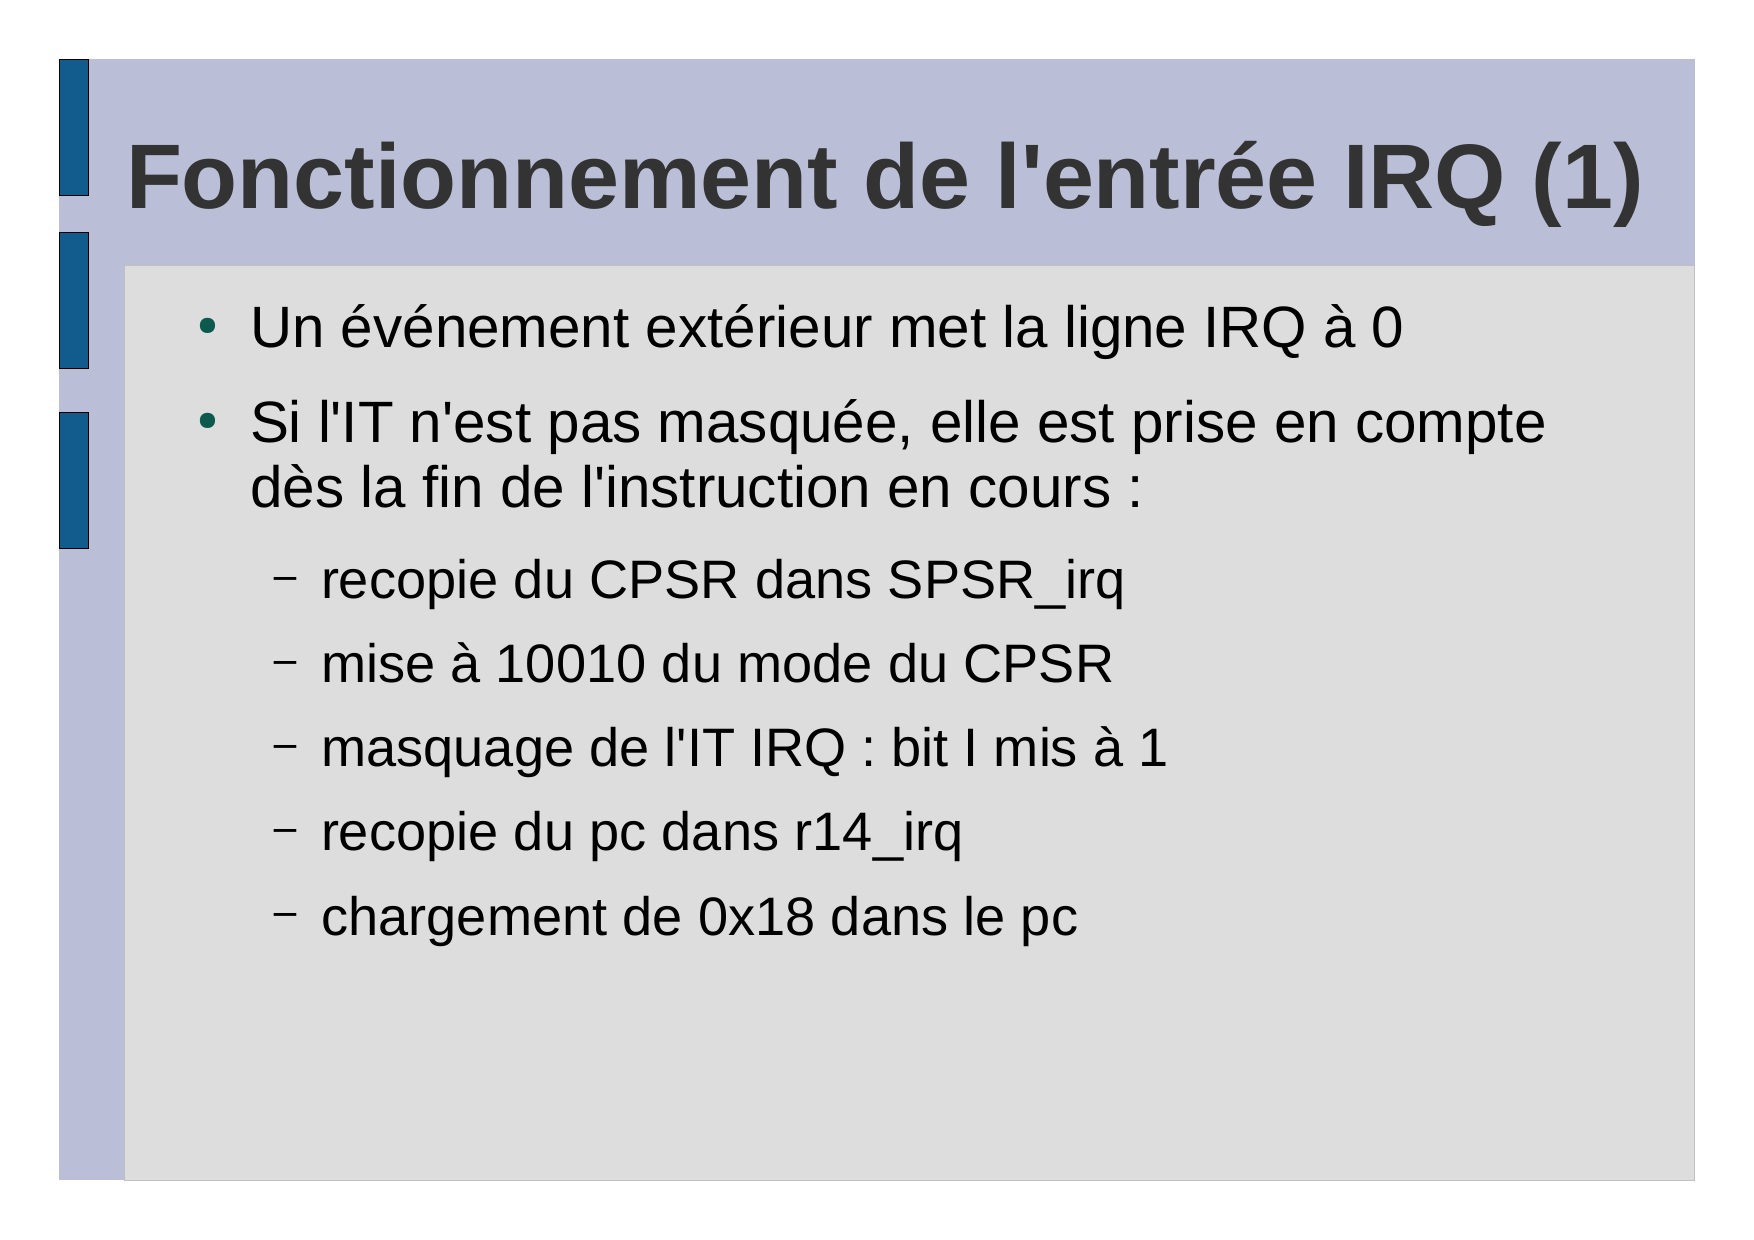

# Fonctionnement de l'entrée IRQ (1)
Un événement extérieur met la ligne IRQ à 0
Si l'IT n'est pas masquée, elle est prise en compte dès la fin de l'instruction en cours :
recopie du CPSR dans SPSR_irq
mise à 10010 du mode du CPSR
masquage de l'IT IRQ : bit I mis à 1
recopie du pc dans r14_irq
chargement de 0x18 dans le pc